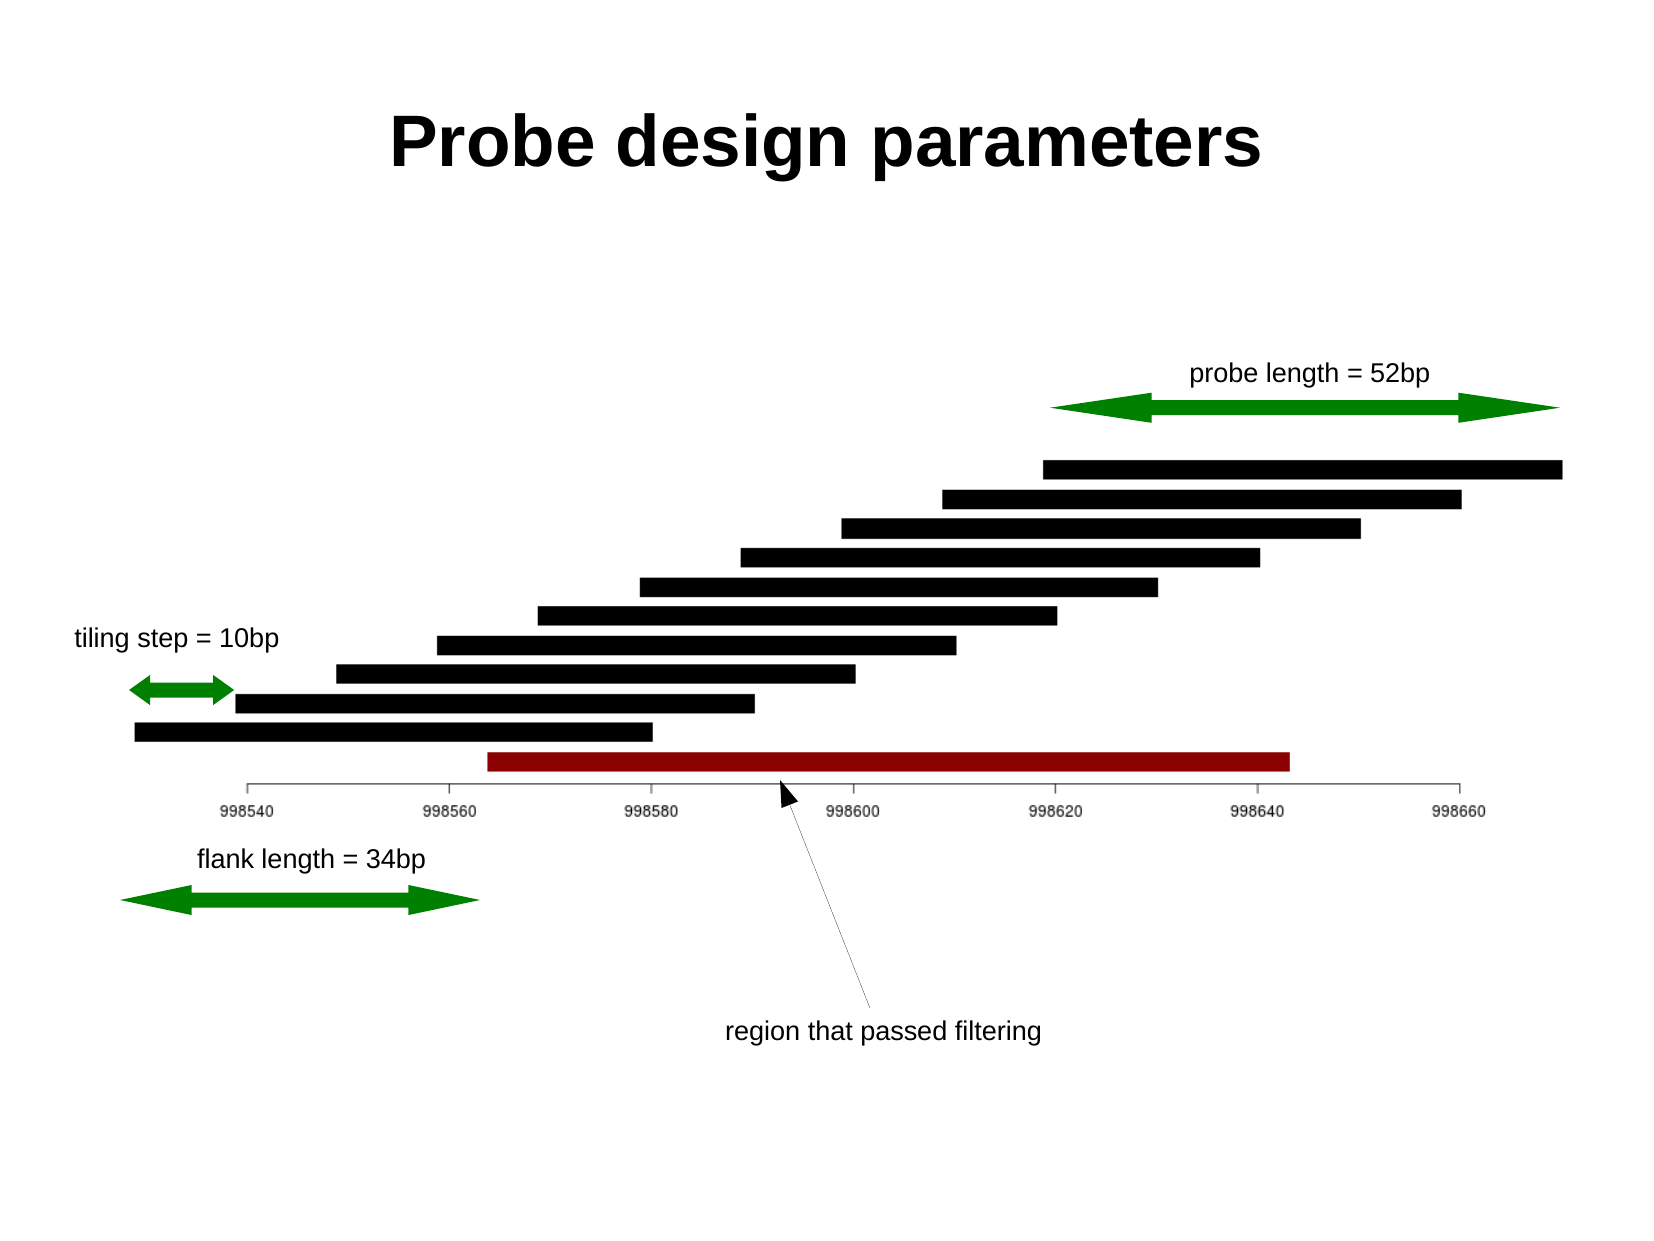

# Probe design parameters
probe length = 52bp
tiling step = 10bp
flank length = 34bp
region that passed filtering